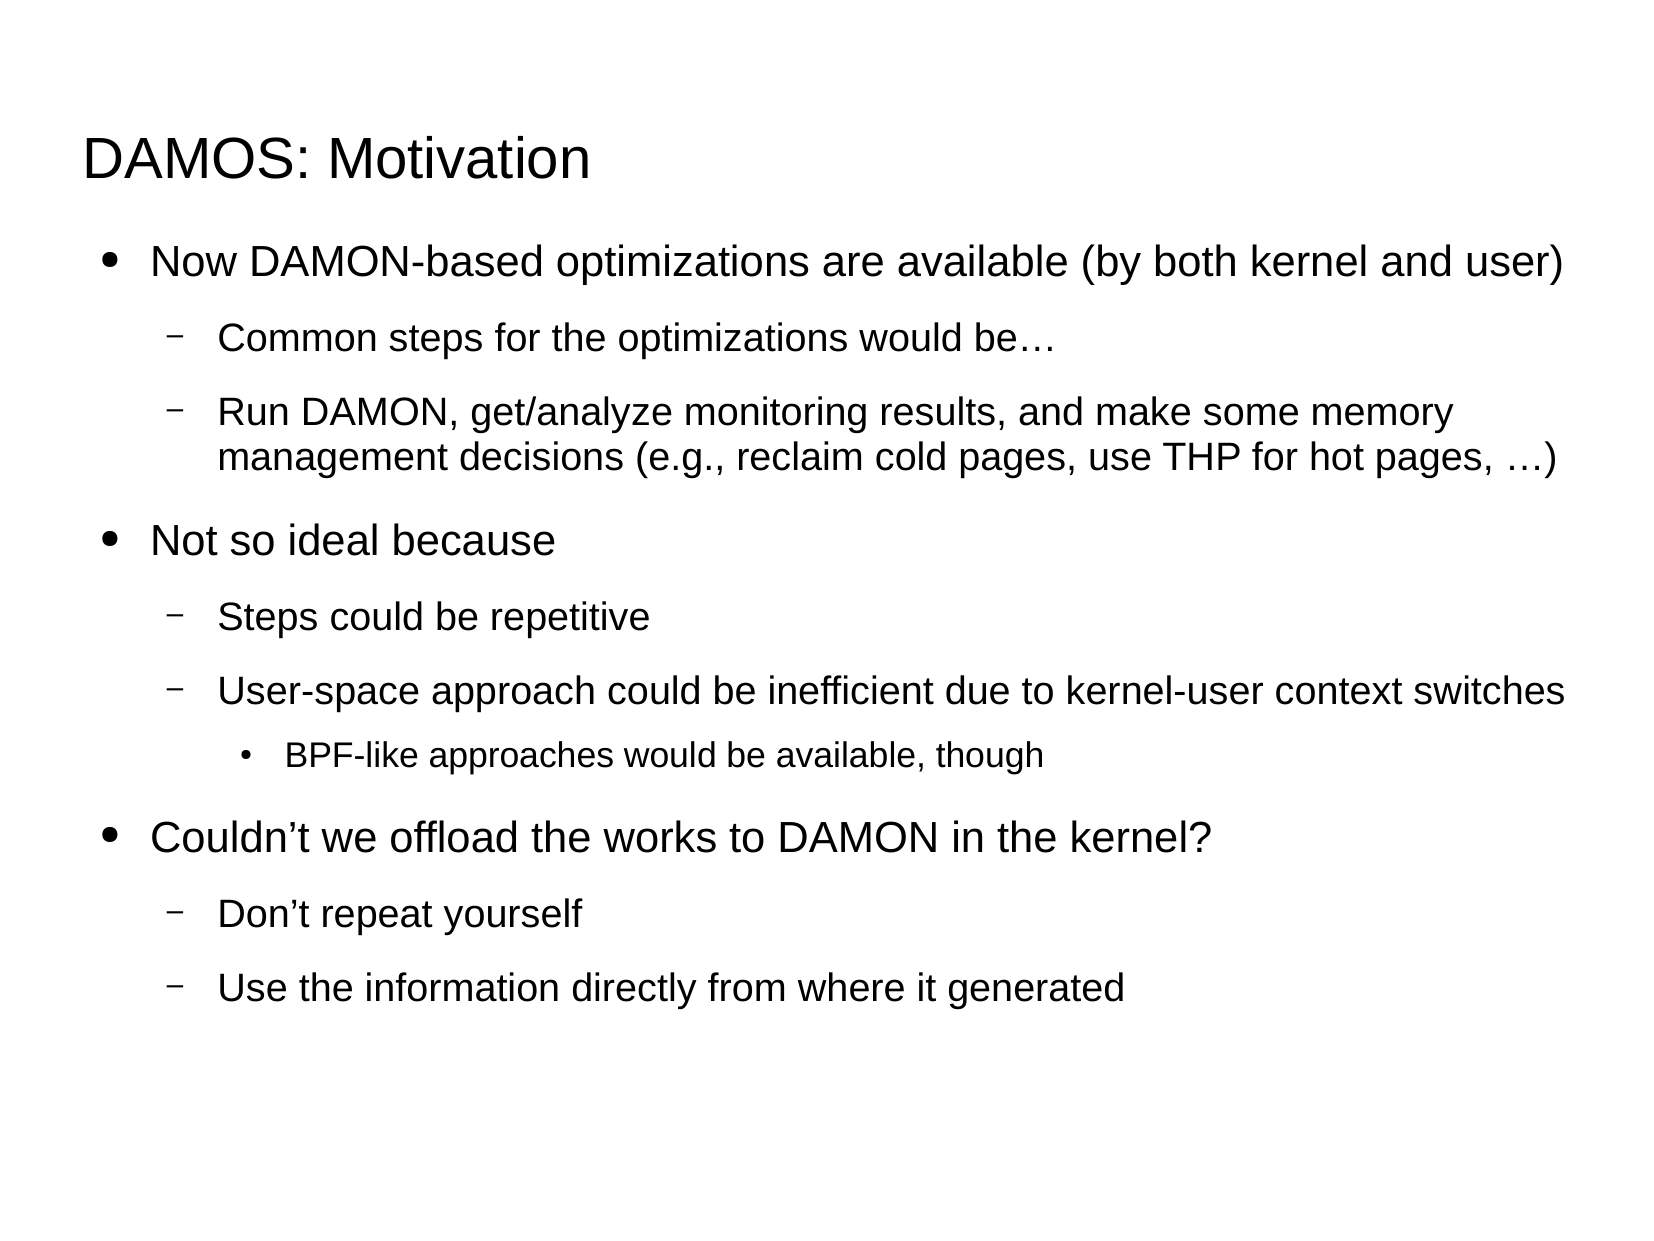

# DAMOS: Motivation
Now DAMON-based optimizations are available (by both kernel and user)
Common steps for the optimizations would be…
Run DAMON, get/analyze monitoring results, and make some memory management decisions (e.g., reclaim cold pages, use THP for hot pages, …)
Not so ideal because
Steps could be repetitive
User-space approach could be inefficient due to kernel-user context switches
BPF-like approaches would be available, though
Couldn’t we offload the works to DAMON in the kernel?
Don’t repeat yourself
Use the information directly from where it generated